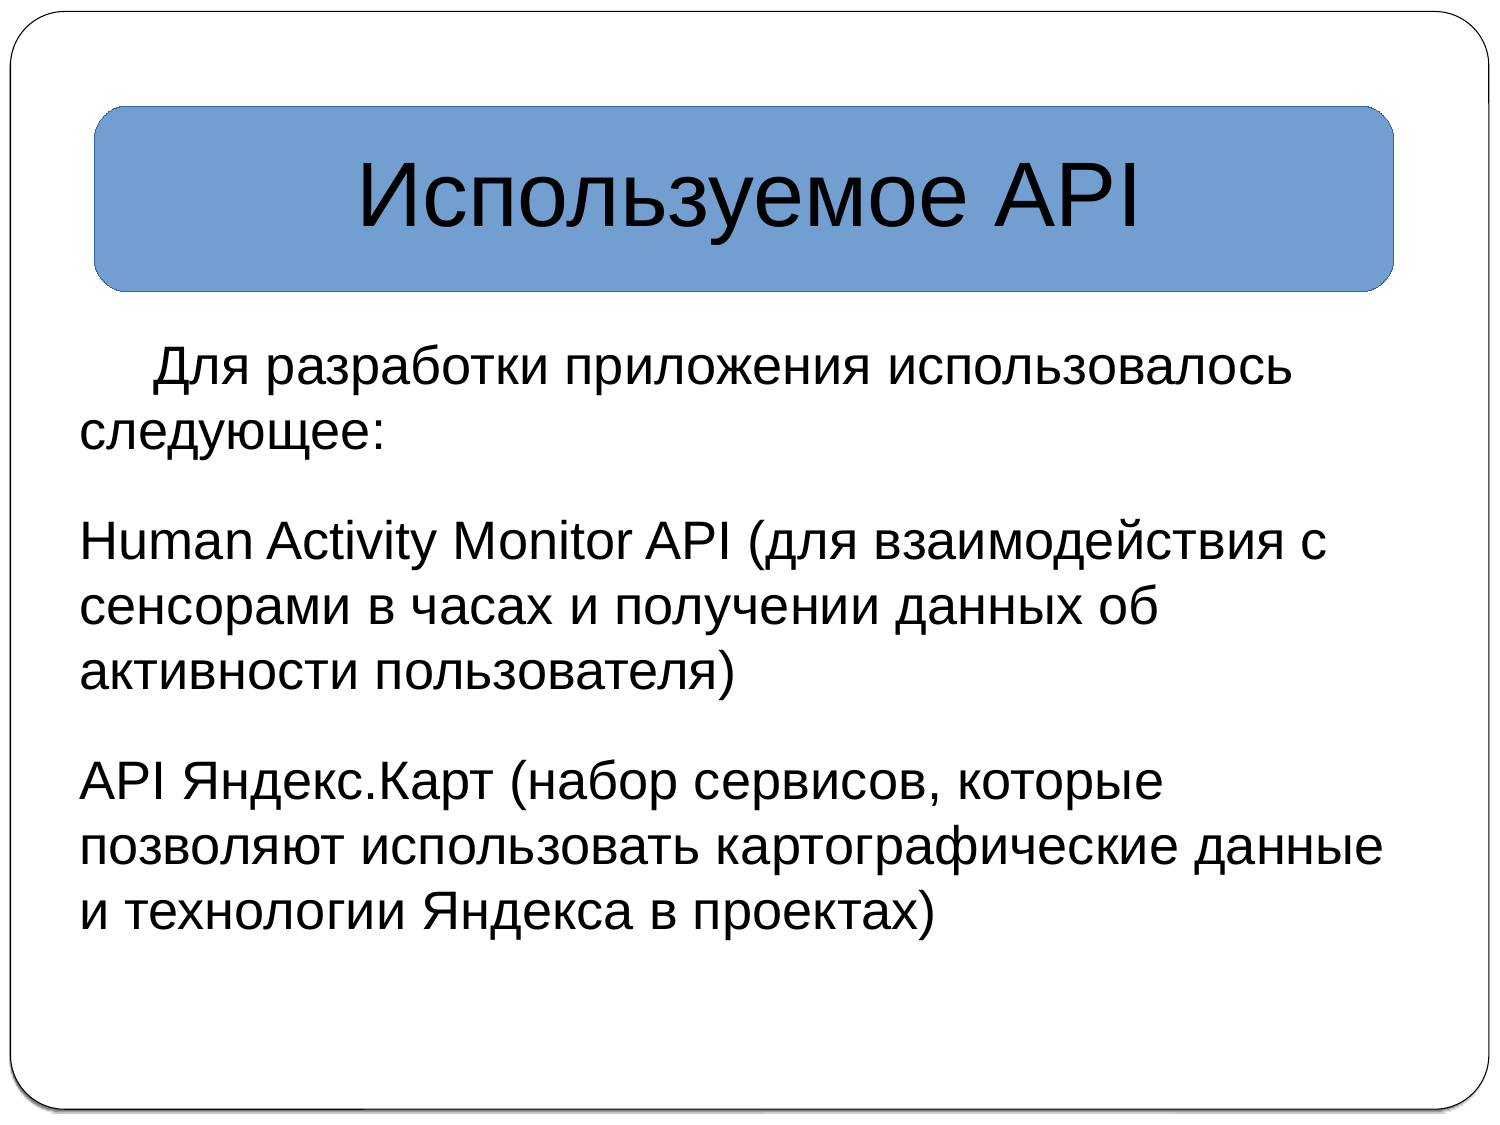

Используемое API
	Для разработки приложения использовалось следующее:
Human Activity Monitor API (для взаимодействия с сенсорами в часах и получении данных об активности пользователя)
API Яндекс.Карт (набор сервисов, которые позволяют использовать картографические данные и технологии Яндекса в проектах)